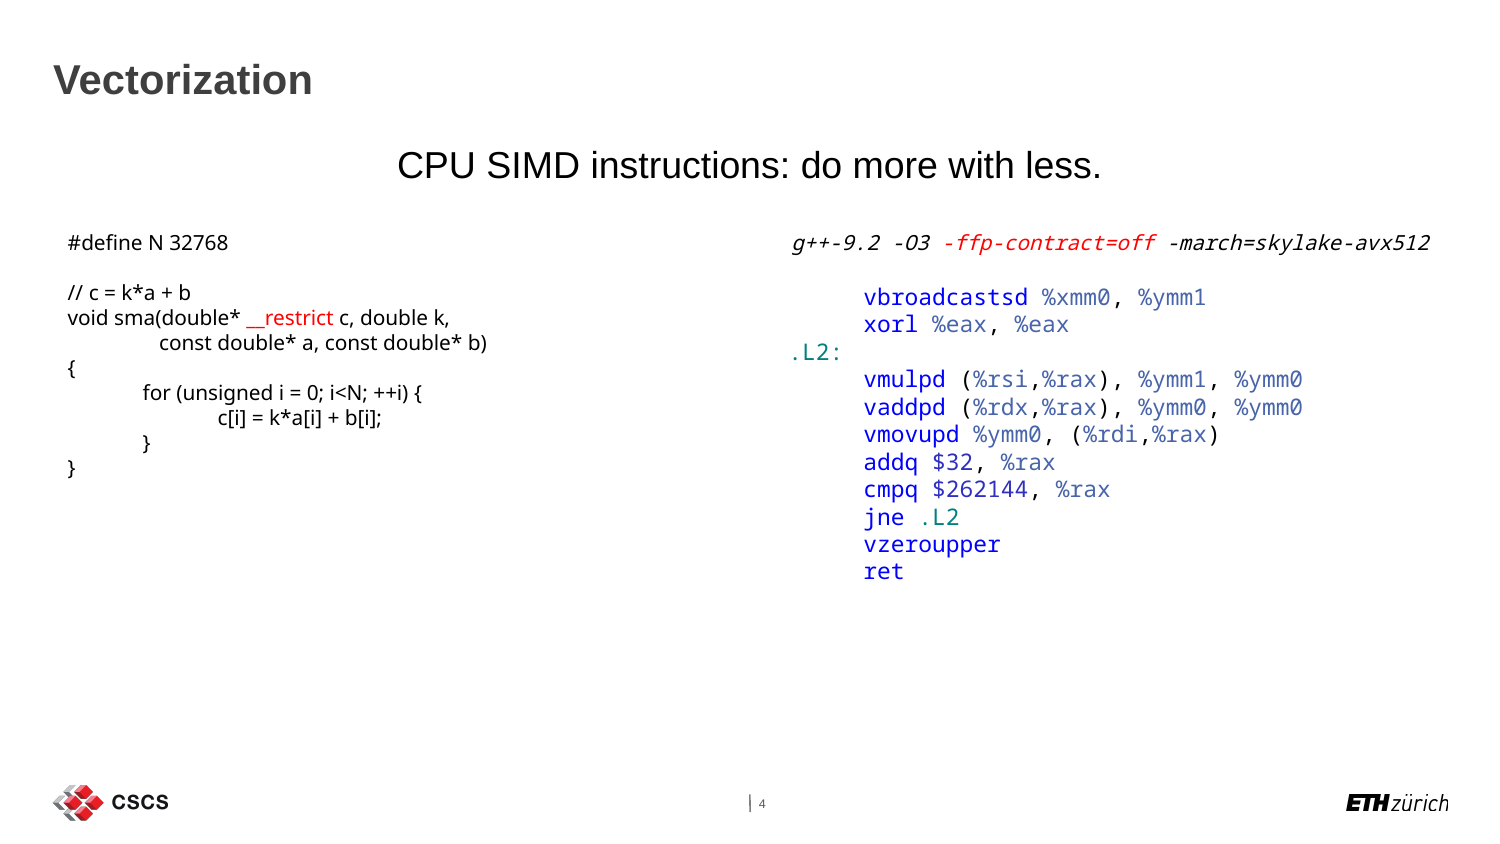

Vectorization
# CPU SIMD instructions: do more with less.
#define N 32768
// c = k*a + b
void sma(double* __restrict c, double k,
	 const double* a, const double* b)
{
	for (unsigned i = 0; i<N; ++i) {
		c[i] = k*a[i] + b[i];
}
}
g++-9.2 -O3 -ffp-contract=off -march=skylake-avx512
vbroadcastsd %xmm0, %ymm1
xorl %eax, %eax
.L2:
vmulpd (%rsi,%rax), %ymm1, %ymm0
vaddpd (%rdx,%rax), %ymm0, %ymm0
vmovupd %ymm0, (%rdi,%rax)
addq $32, %rax
cmpq $262144, %rax
jne .L2
vzeroupper
ret